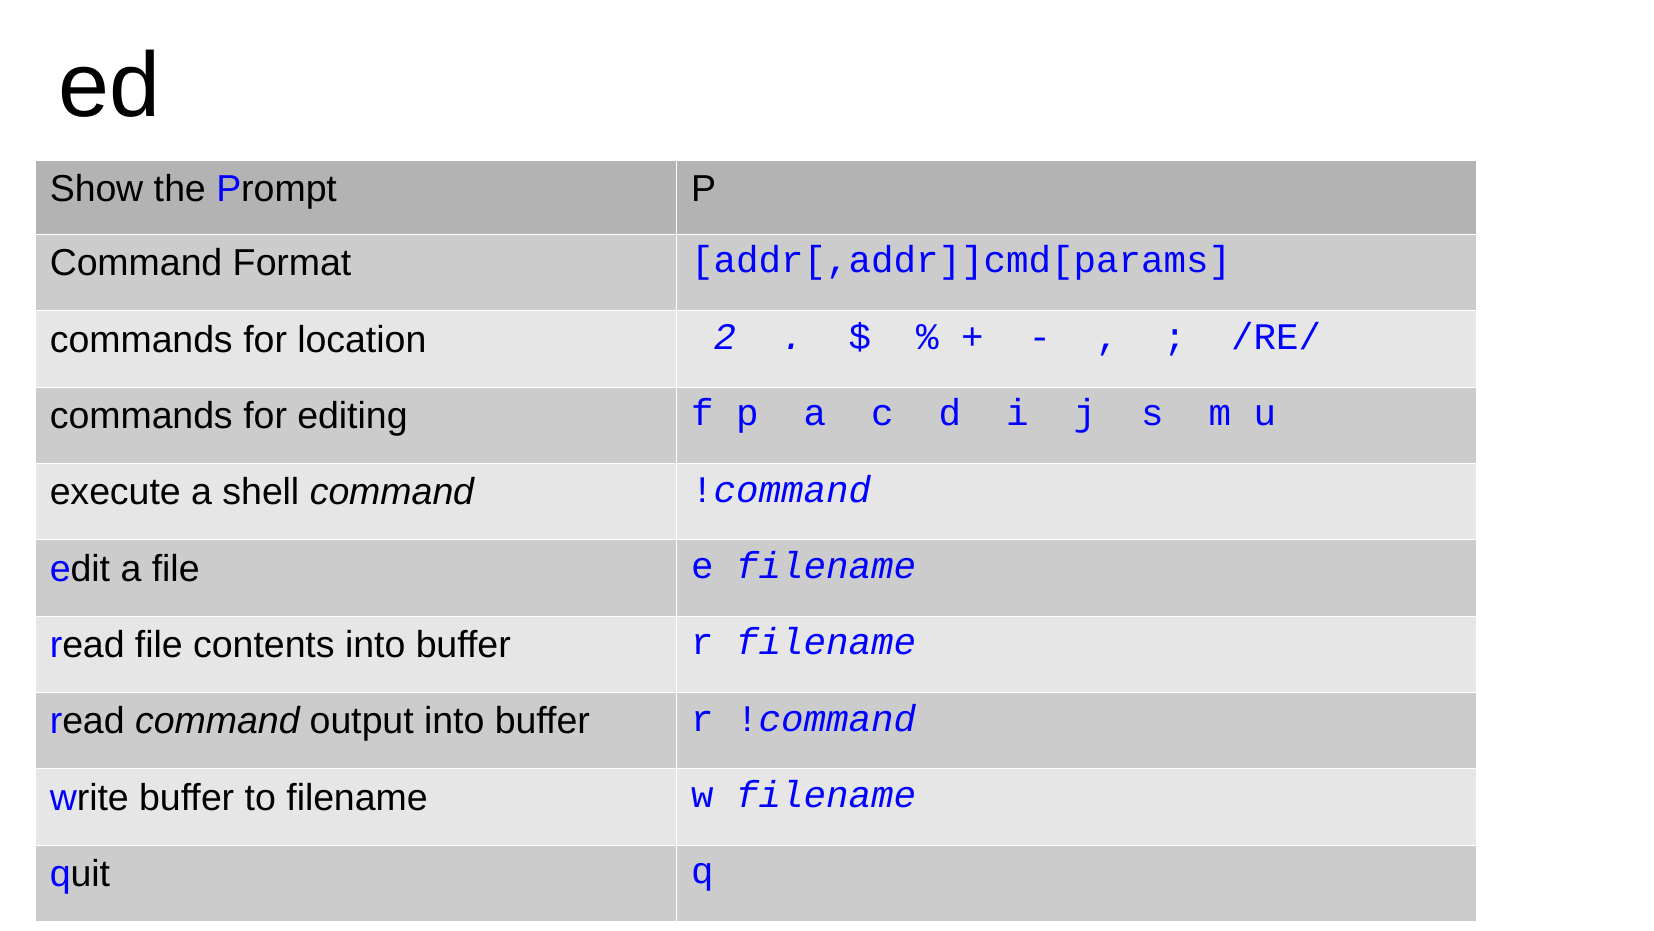

# ed
| Show the Prompt | P |
| --- | --- |
| Command Format | [addr[,addr]]cmd[params] |
| commands for location | 2 . $ % + - , ; /RE/ |
| commands for editing | f p a c d i j s m u |
| execute a shell command | !command |
| edit a file | e filename |
| read file contents into buffer | r filename |
| read command output into buffer | r !command |
| write buffer to filename | w filename |
| quit | q |